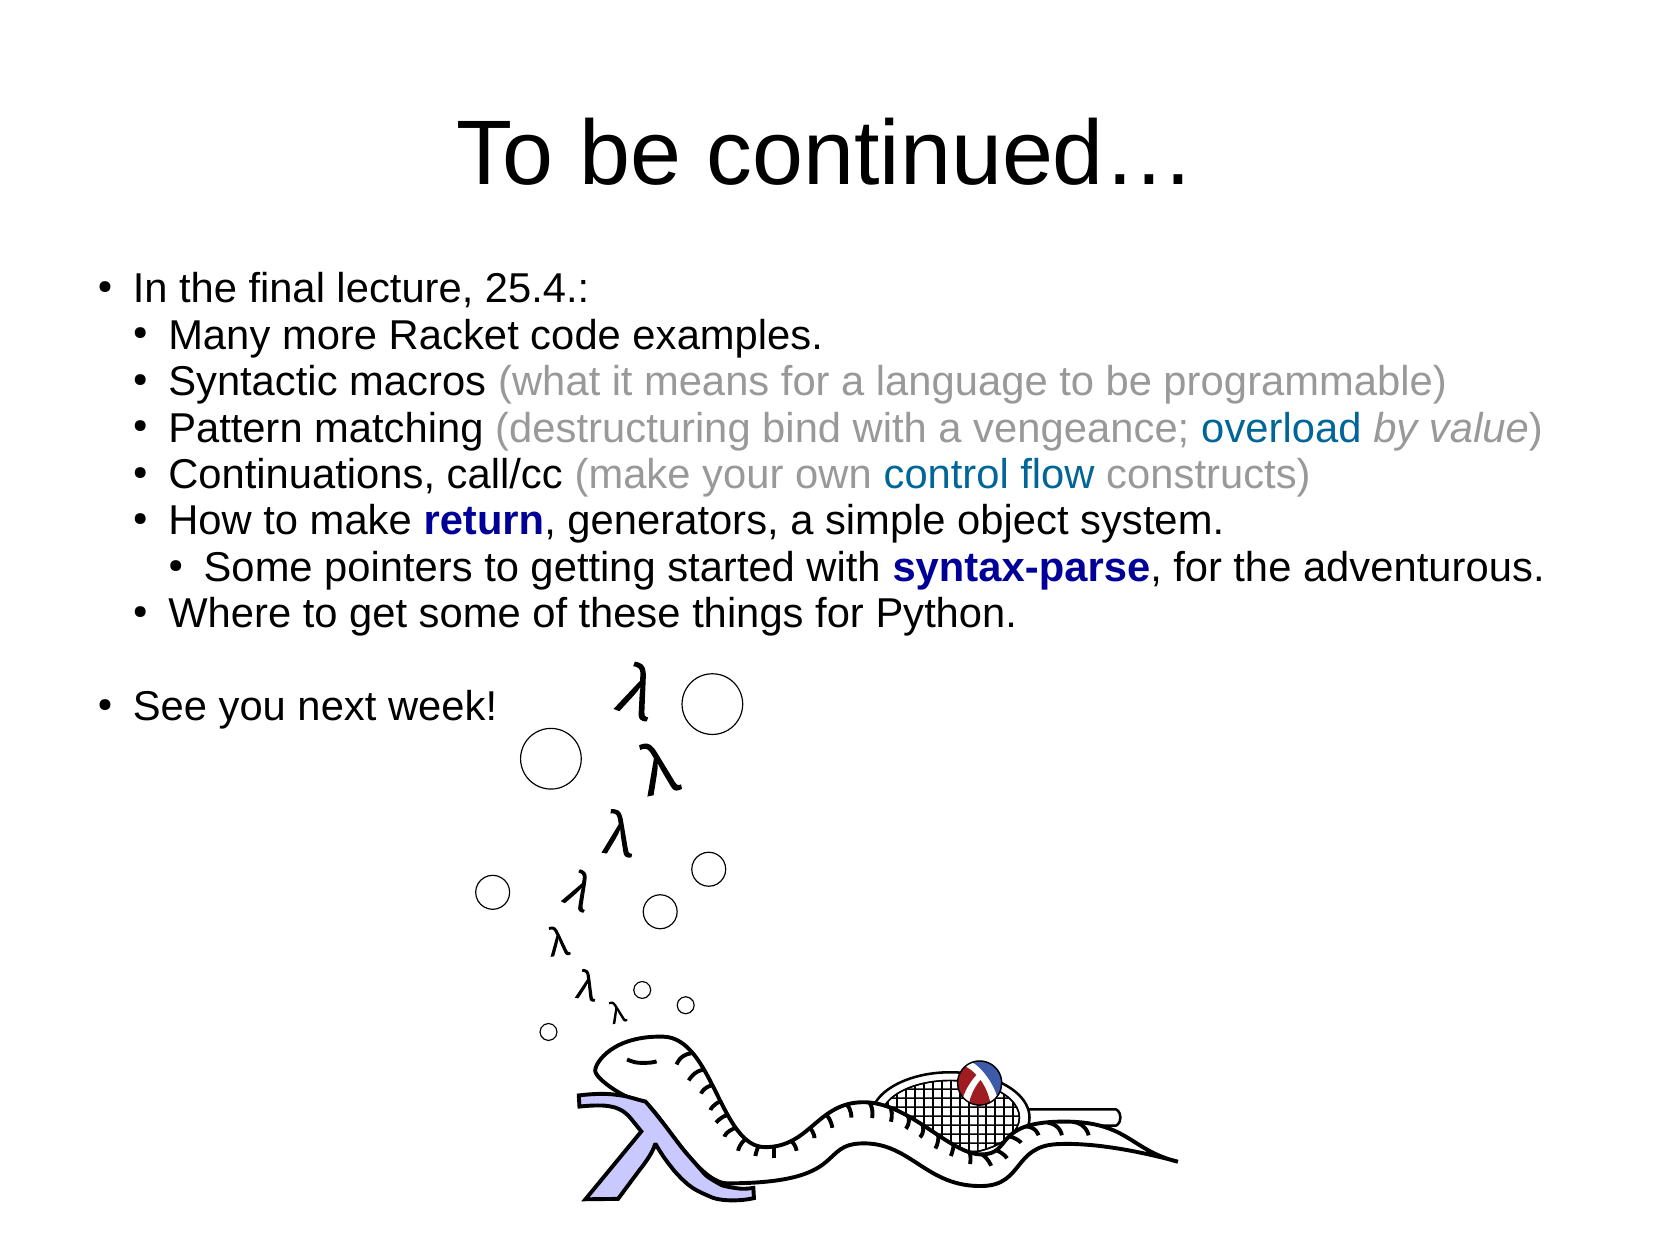

# To be continued…
In the final lecture, 25.4.:
Many more Racket code examples.
Syntactic macros (what it means for a language to be programmable)
Pattern matching (destructuring bind with a vengeance; overload by value)
Continuations, call/cc (make your own control flow constructs)
How to make return, generators, a simple object system.
Some pointers to getting started with syntax-parse, for the adventurous.
Where to get some of these things for Python.
See you next week!